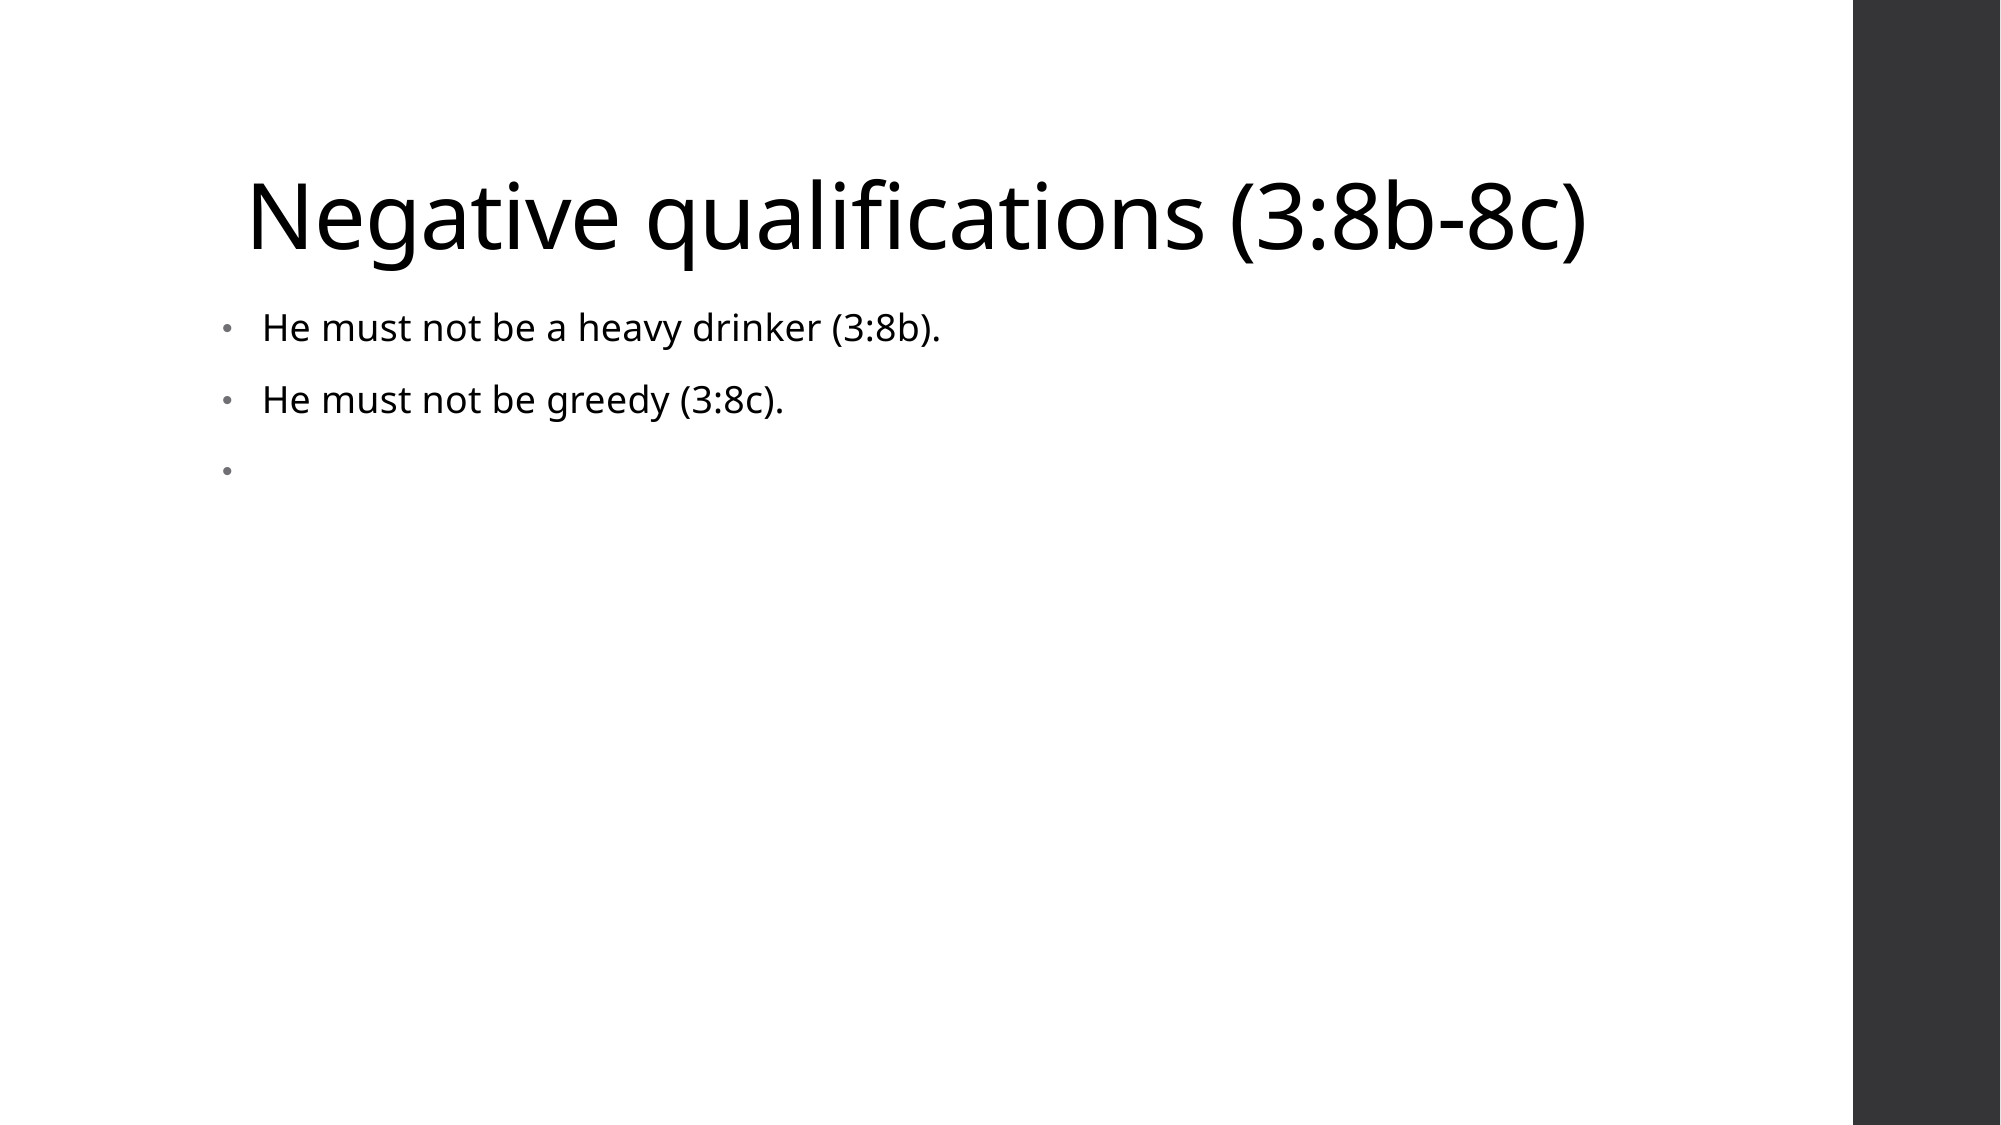

# Negative qualifications (3:8b-8c)
 He must not be a heavy drinker (3:8b).
 He must not be greedy (3:8c).